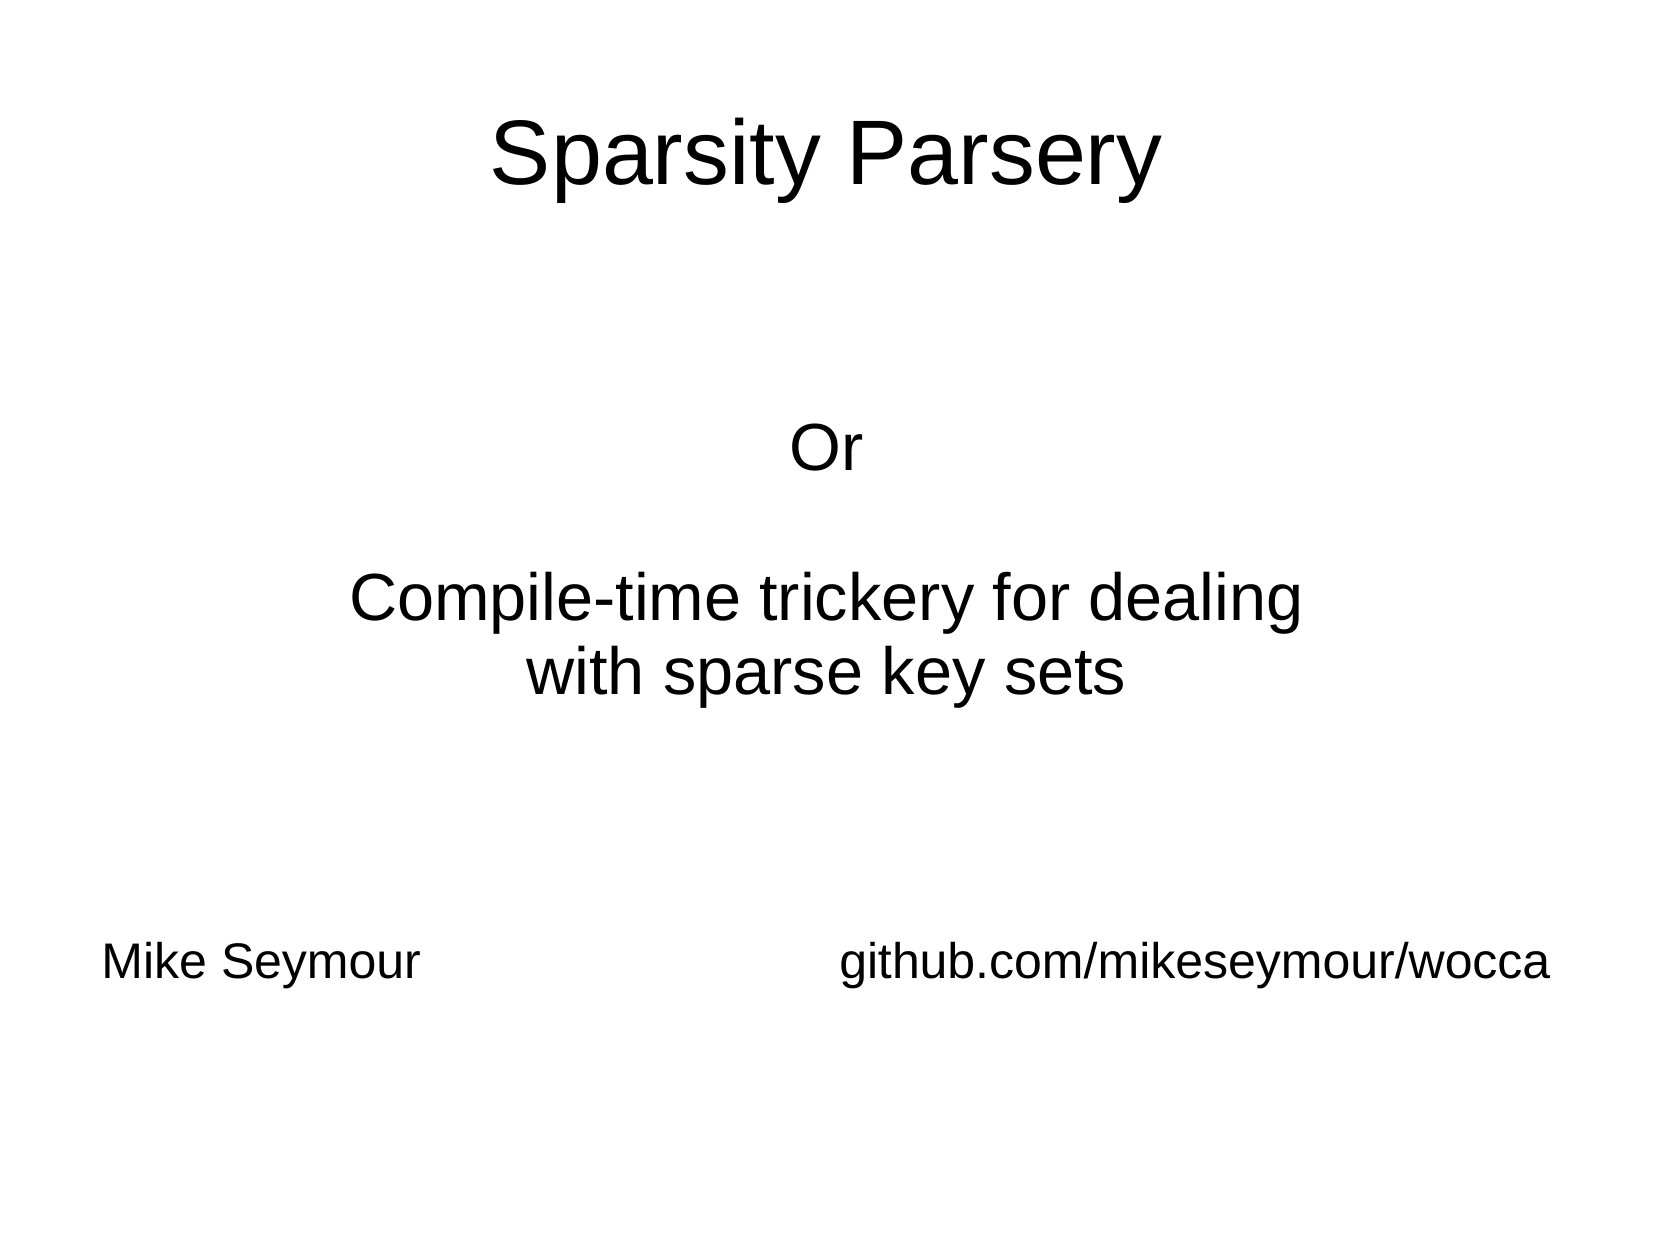

# Sparsity Parsery
Or
Compile-time trickery for dealing
with sparse key sets
Mike Seymour github.com/mikeseymour/wocca